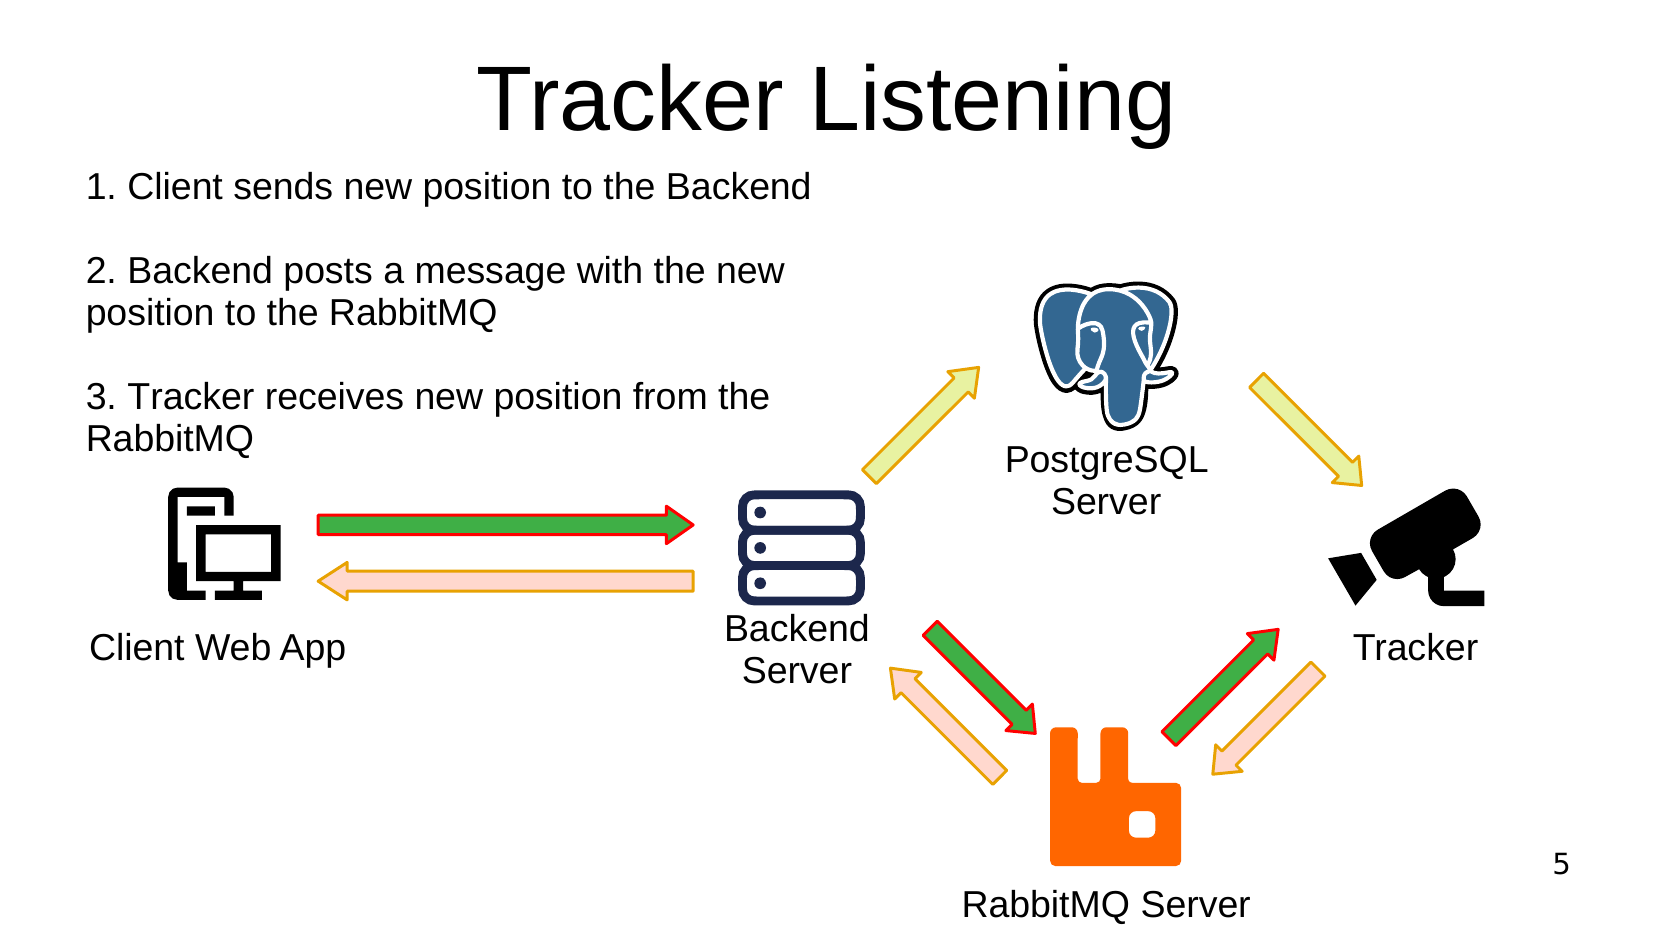

# Tracker Listening
1. Client sends new position to the Backend
2. Backend posts a message with the new position to the RabbitMQ
3. Tracker receives new position from the RabbitMQ
PostgreSQL Server
Backend Server
Client Web App
Tracker
5
RabbitMQ Server